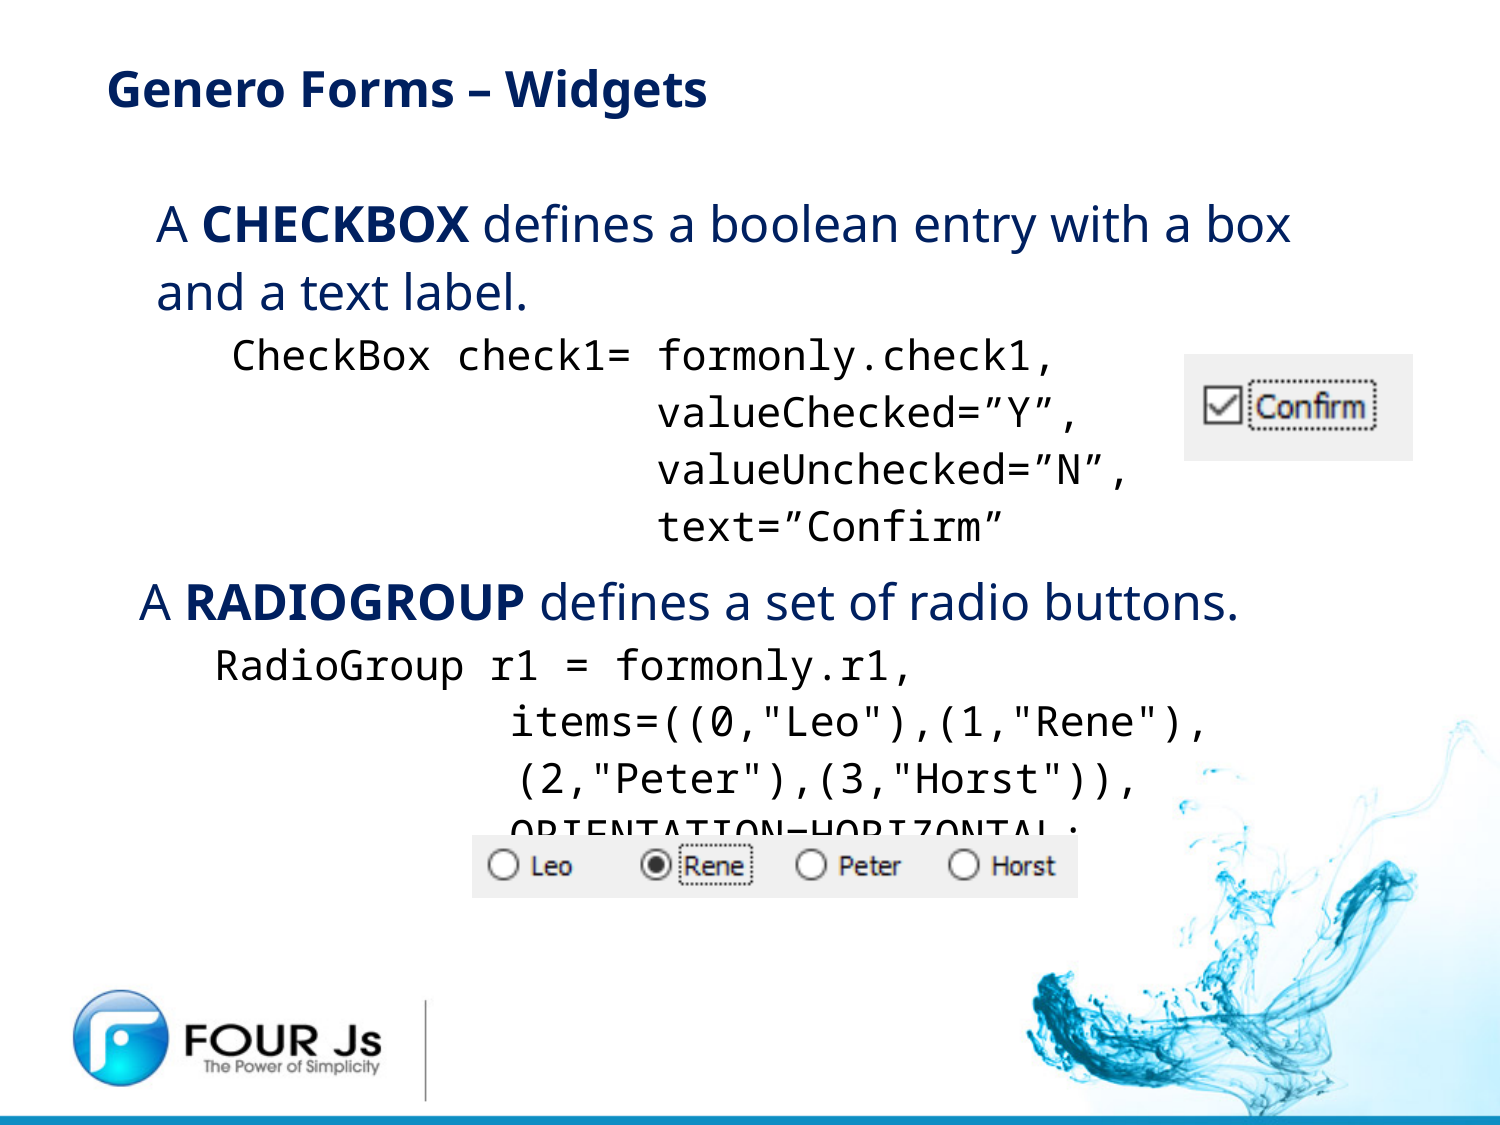

# Genero Forms – Widgets
A CHECKBOX defines a boolean entry with a box and a text label.
CheckBox check1= formonly.check1,
 valueChecked=”Y”,
 valueUnchecked=”N”,
 text=”Confirm”
A RADIOGROUP defines a set of radio buttons.
RadioGroup r1 = formonly.r1,
				items=((0,"Leo"),(1,"Rene"), (2,"Peter"),(3,"Horst")),
				ORIENTATION=HORIZONTAL;